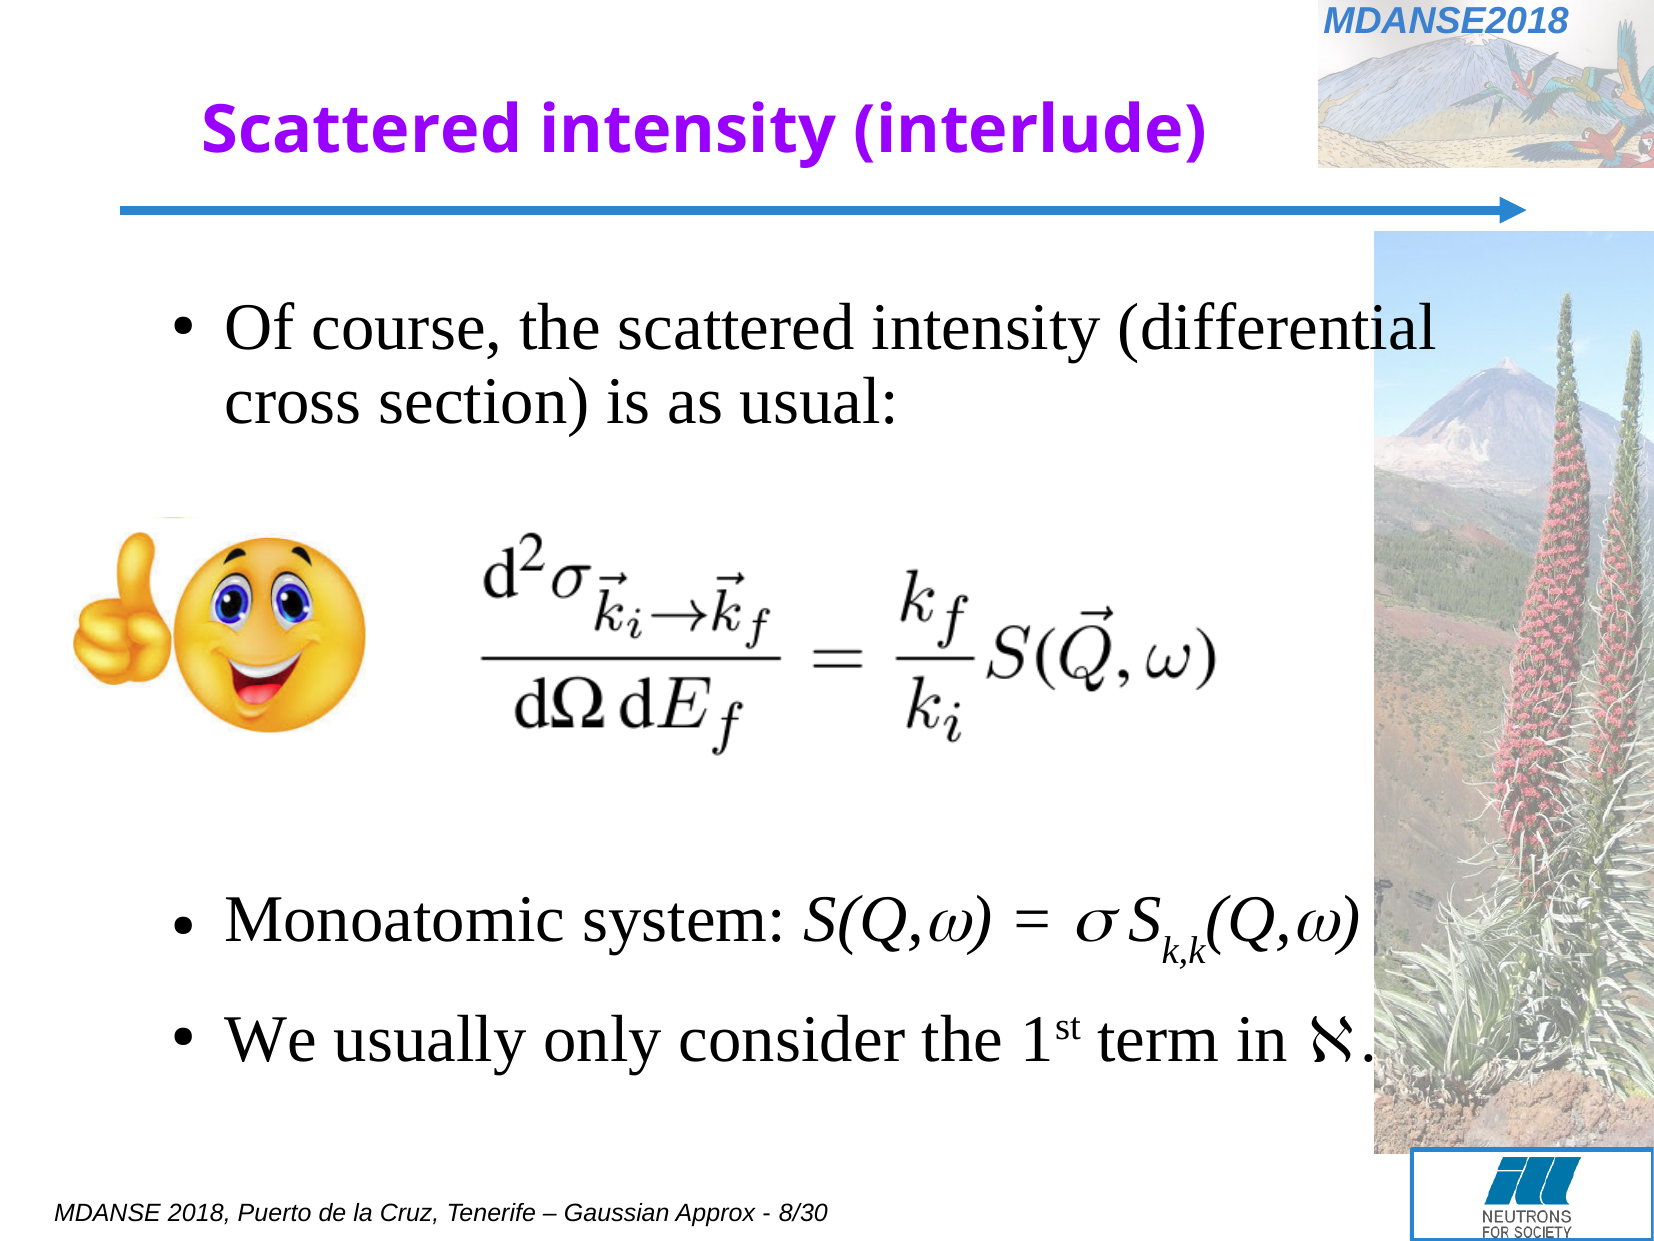

# Scattered intensity (interlude)
Of course, the scattered intensity (differential cross section) is as usual:
Monoatomic system: S(Q,w) = s Sk,k(Q,w)
We usually only consider the 1st term in À.